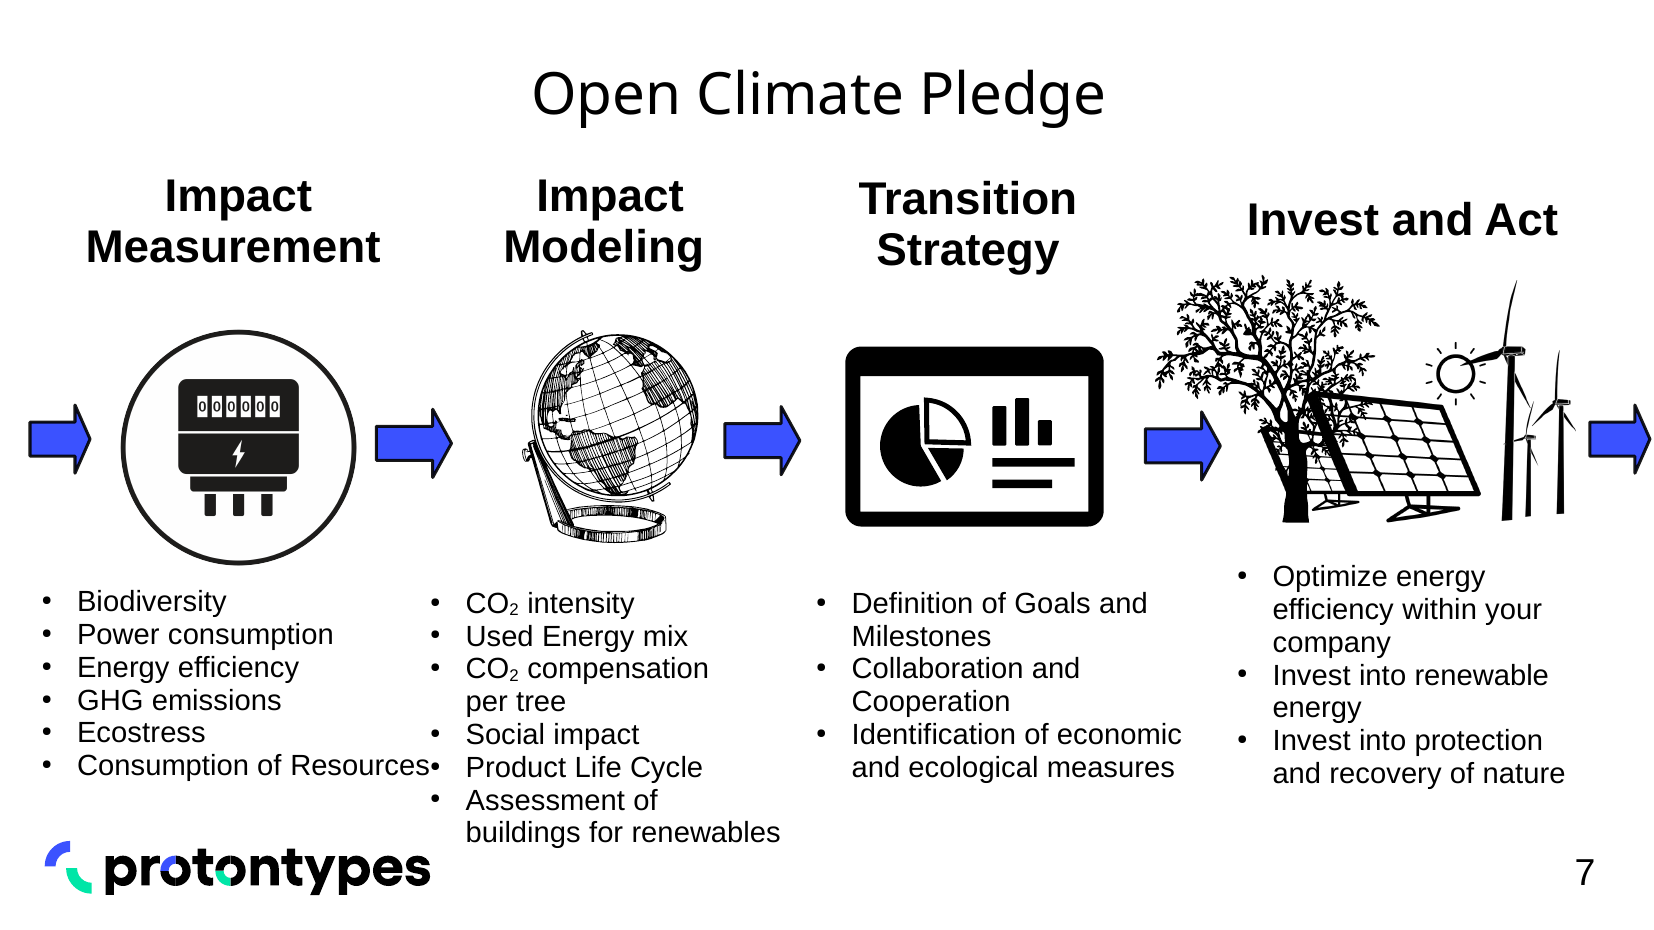

# Open Climate Pledge
Impact
Measurement
Impact Modeling
Transition
Strategy
Invest and Act
Optimize energy efficiency within your company
Invest into renewable energy
Invest into protection and recovery of nature
Biodiversity
Power consumption
Energy efficiency
GHG emissions
Ecostress
Consumption of Resources
CO2 intensity
Used Energy mix
CO2 compensation
per tree
Social impact
Product Life Cycle
Assessment of
buildings for renewables
Definition of Goals and Milestones
Collaboration and Cooperation
Identification of economic and ecological measures
7